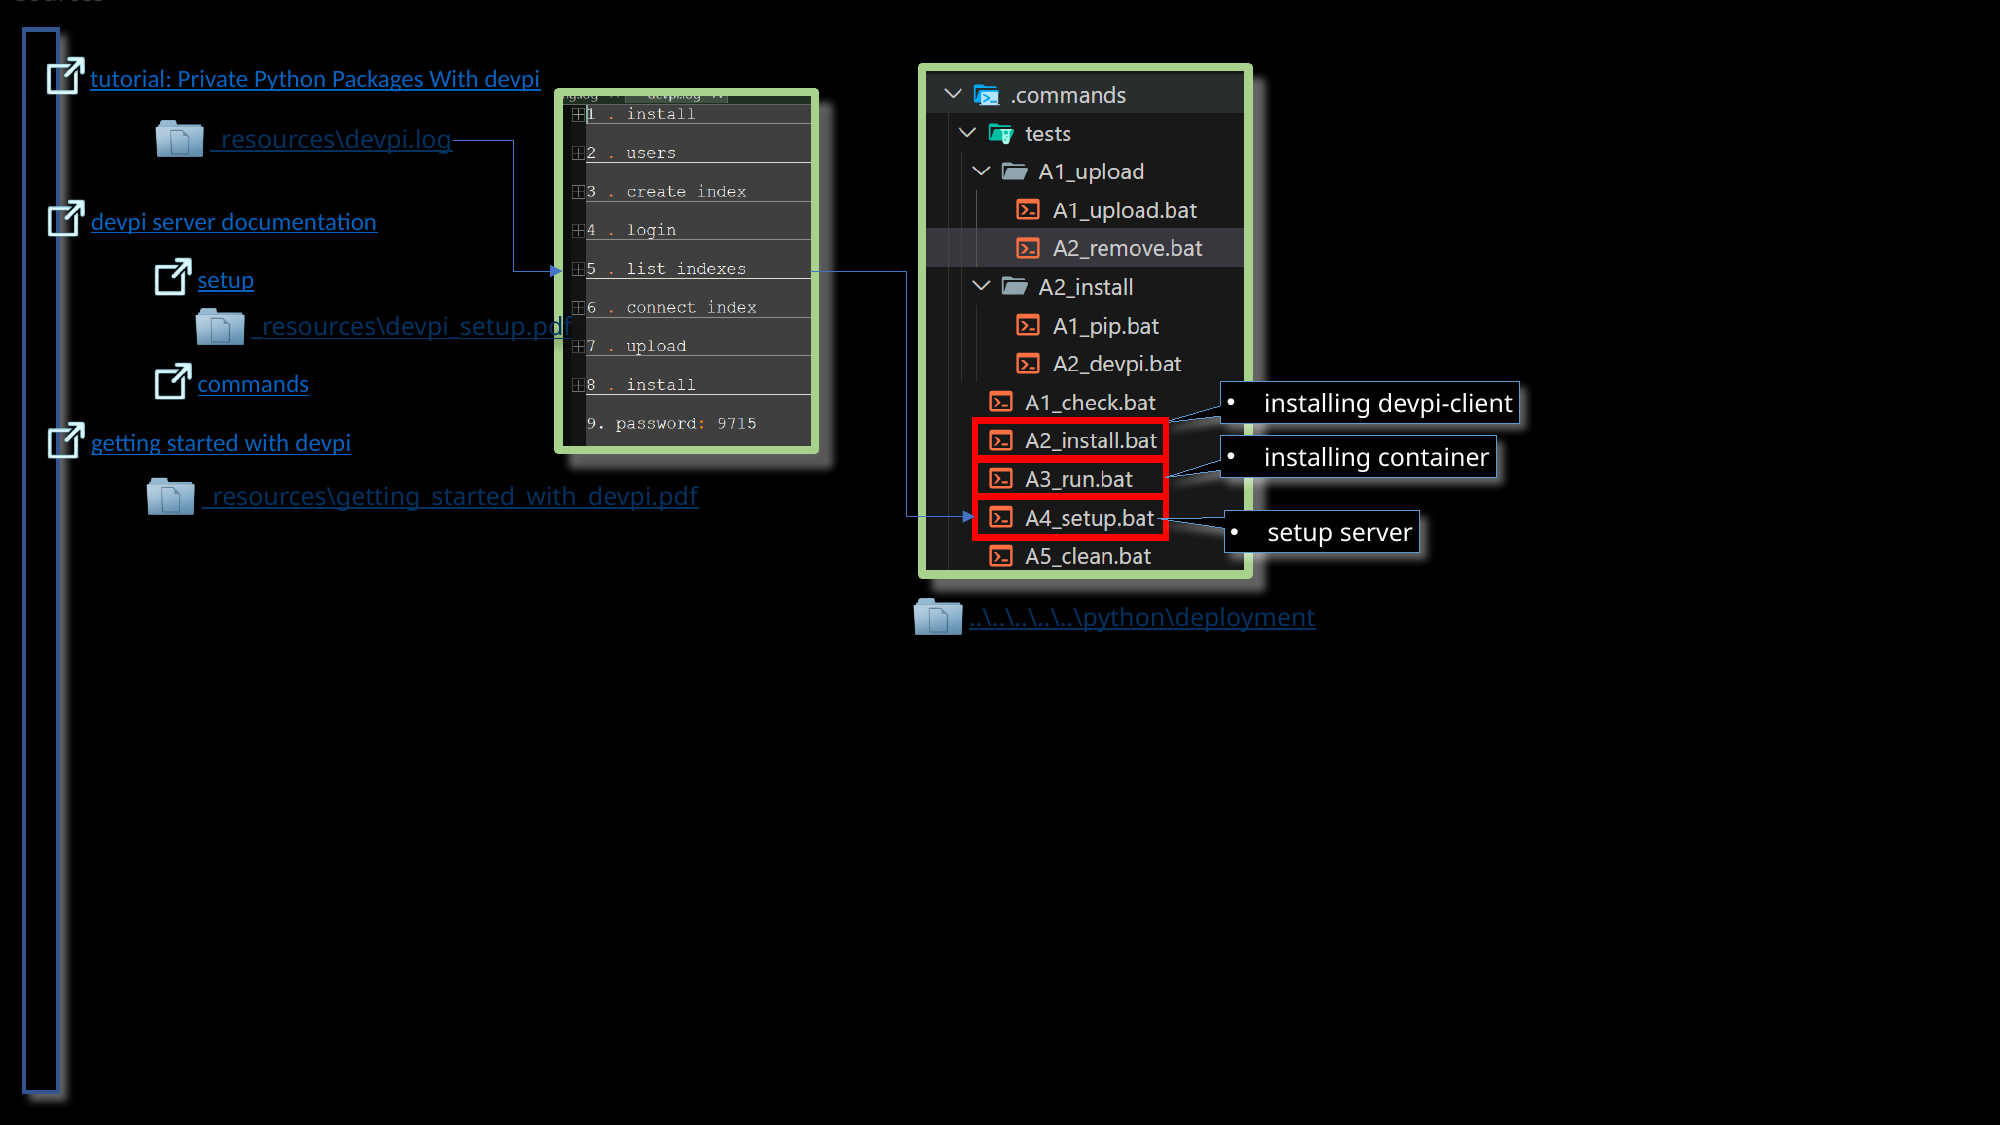

# 1.2 sources
tutorial: Private Python Packages With devpi
_resources\devpi.log
devpi server documentation
setup
_resources\devpi_setup.pdf
commands
installing devpi-client
getting started with devpi
installing container
_resources\getting_started_with_devpi.pdf
setup server
..\..\..\..\..\python\deployment